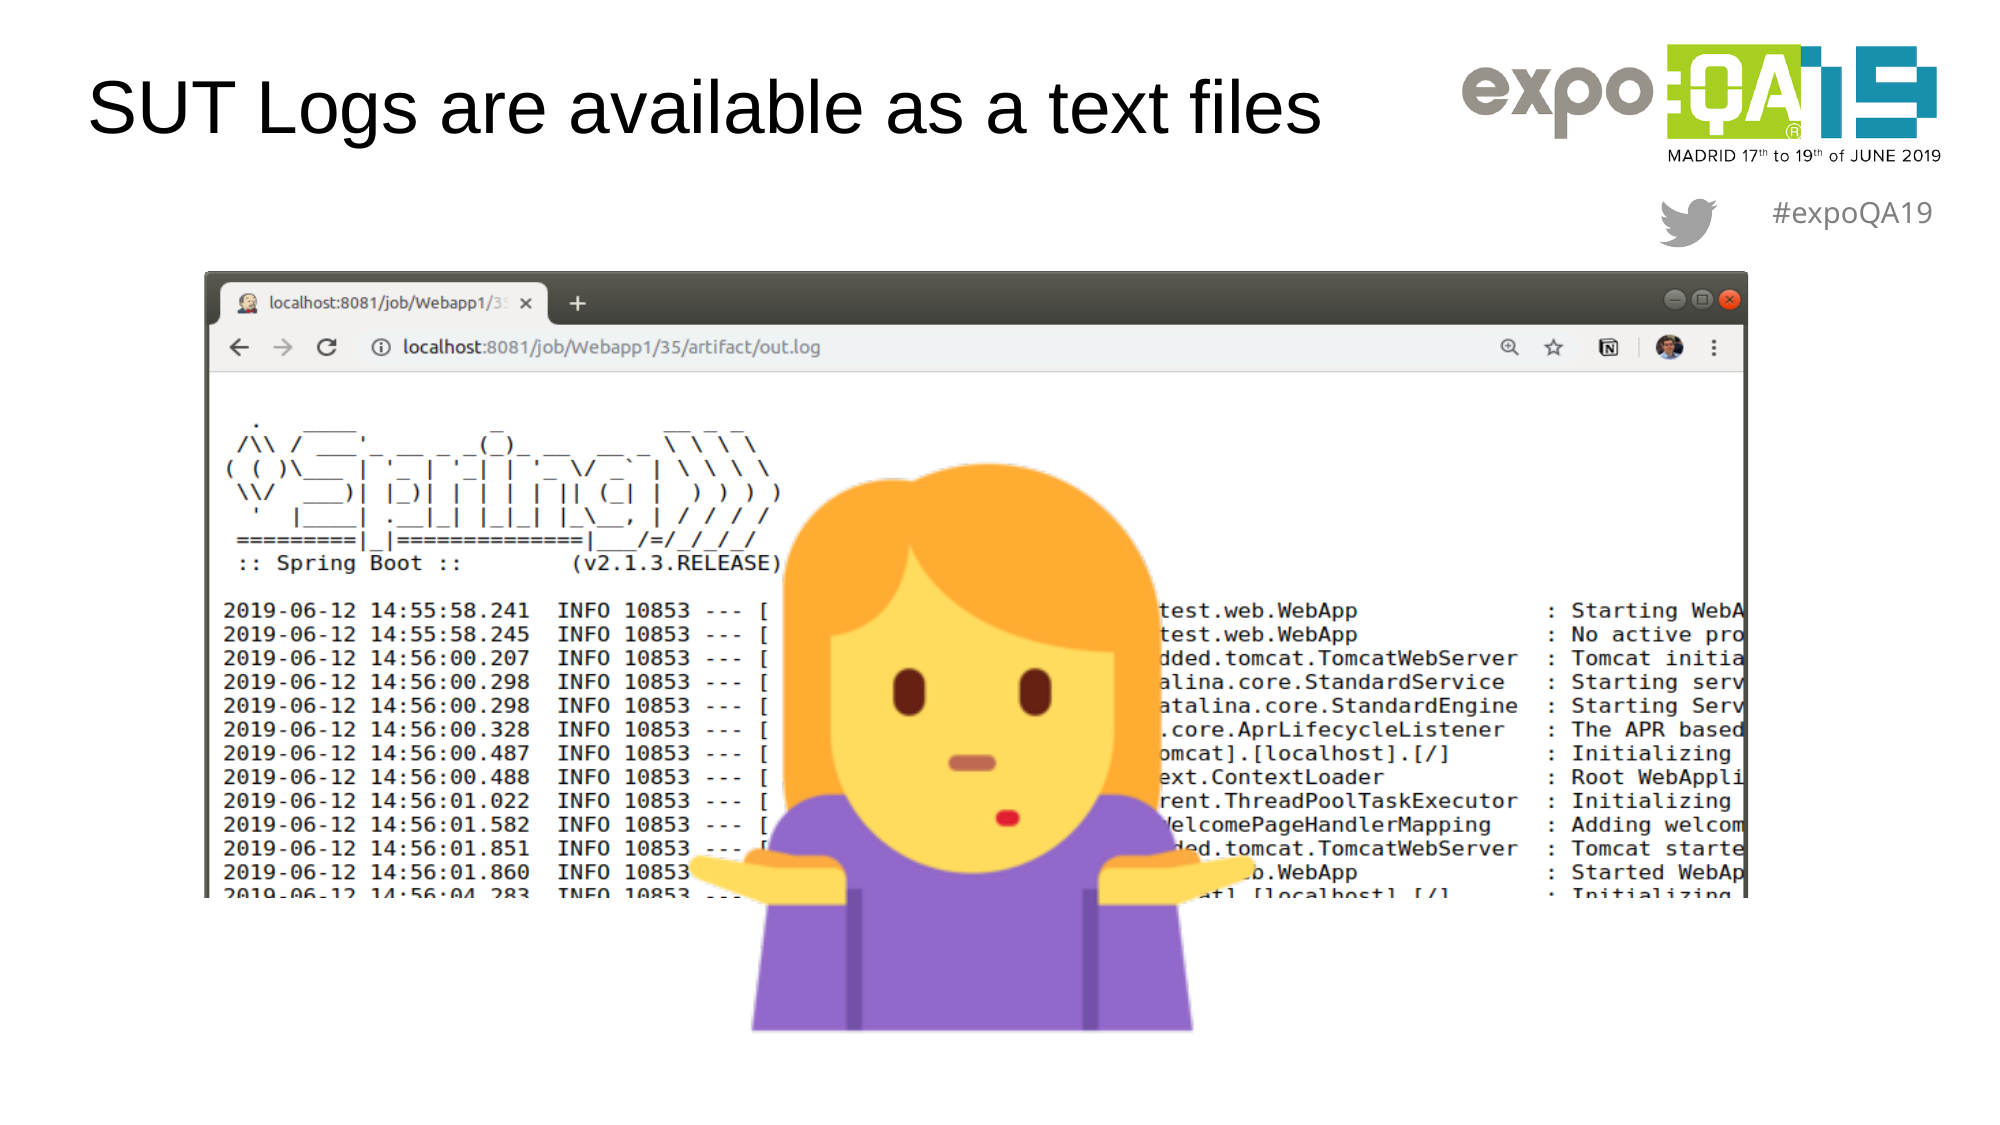

# SUT Logs are available as a text files